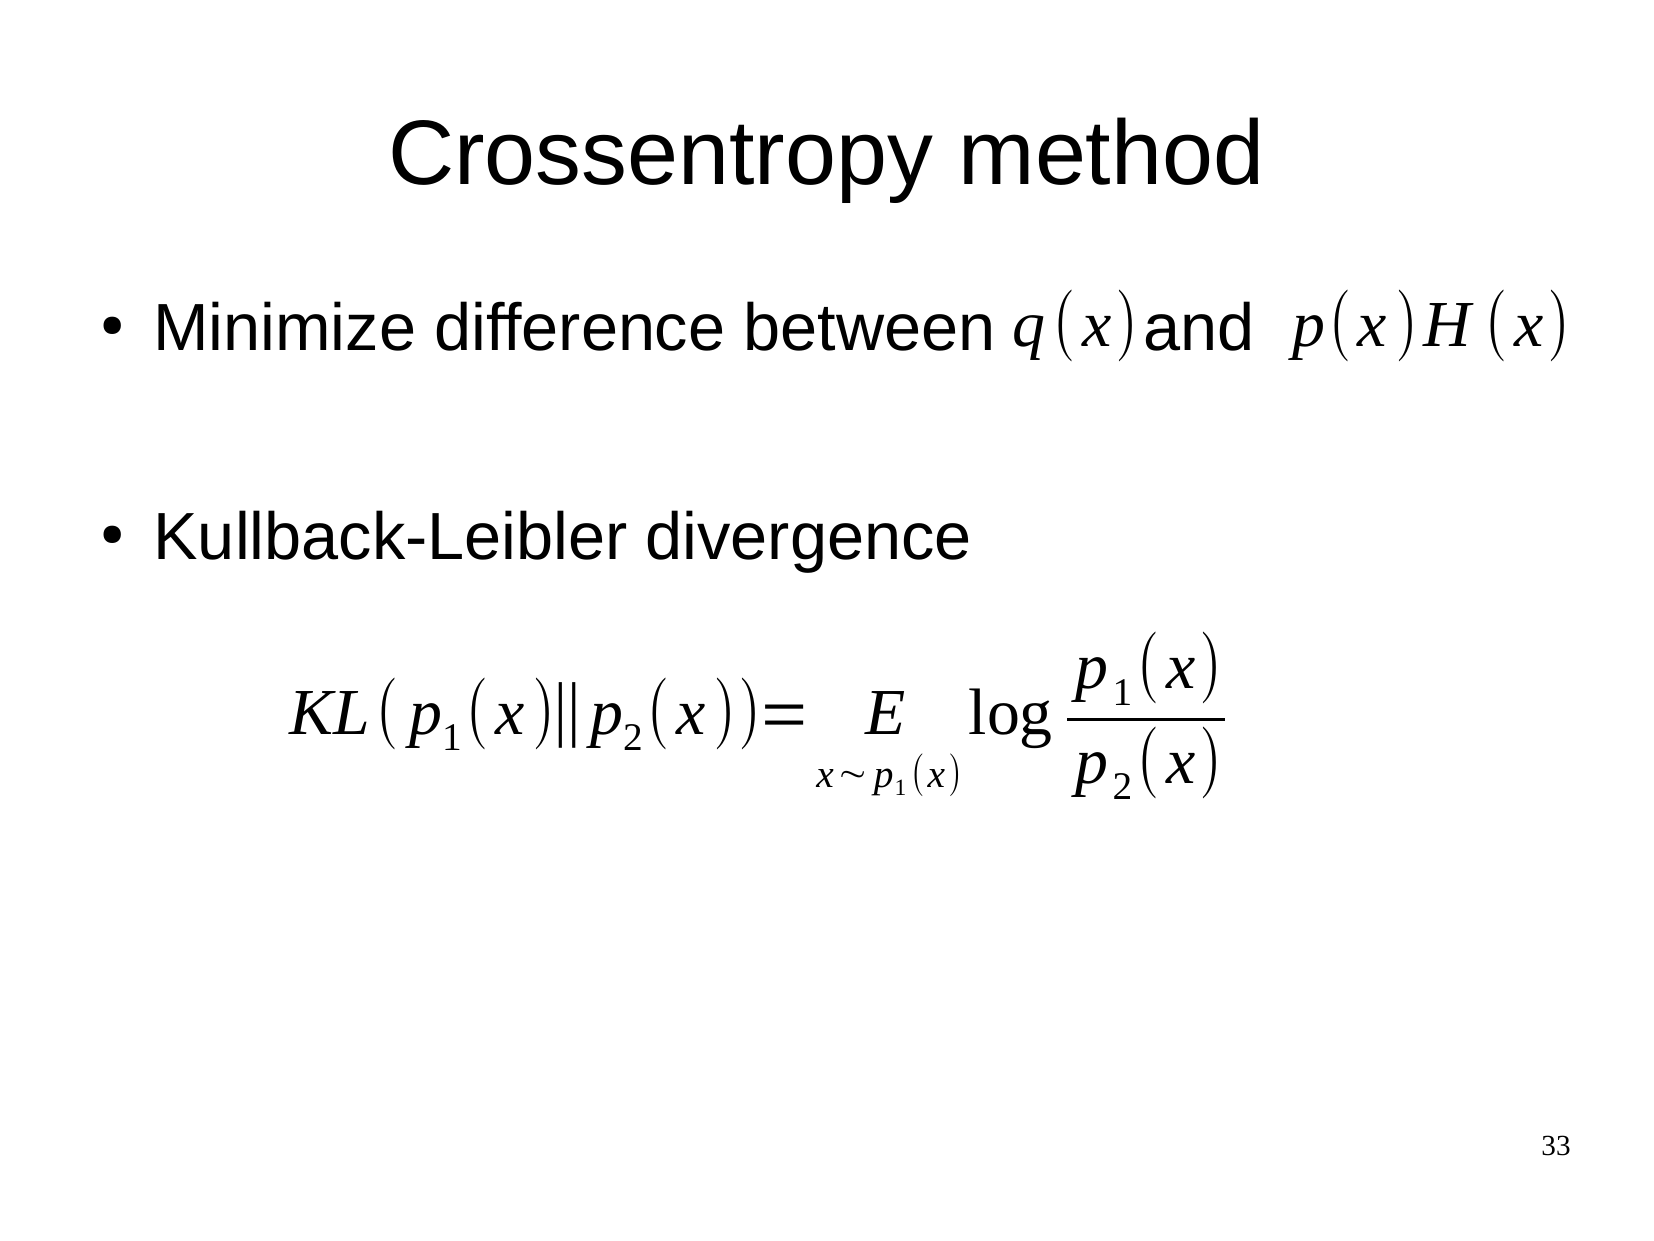

# Crossentropy method
Minimize difference between and
Kullback-Leibler divergence
33